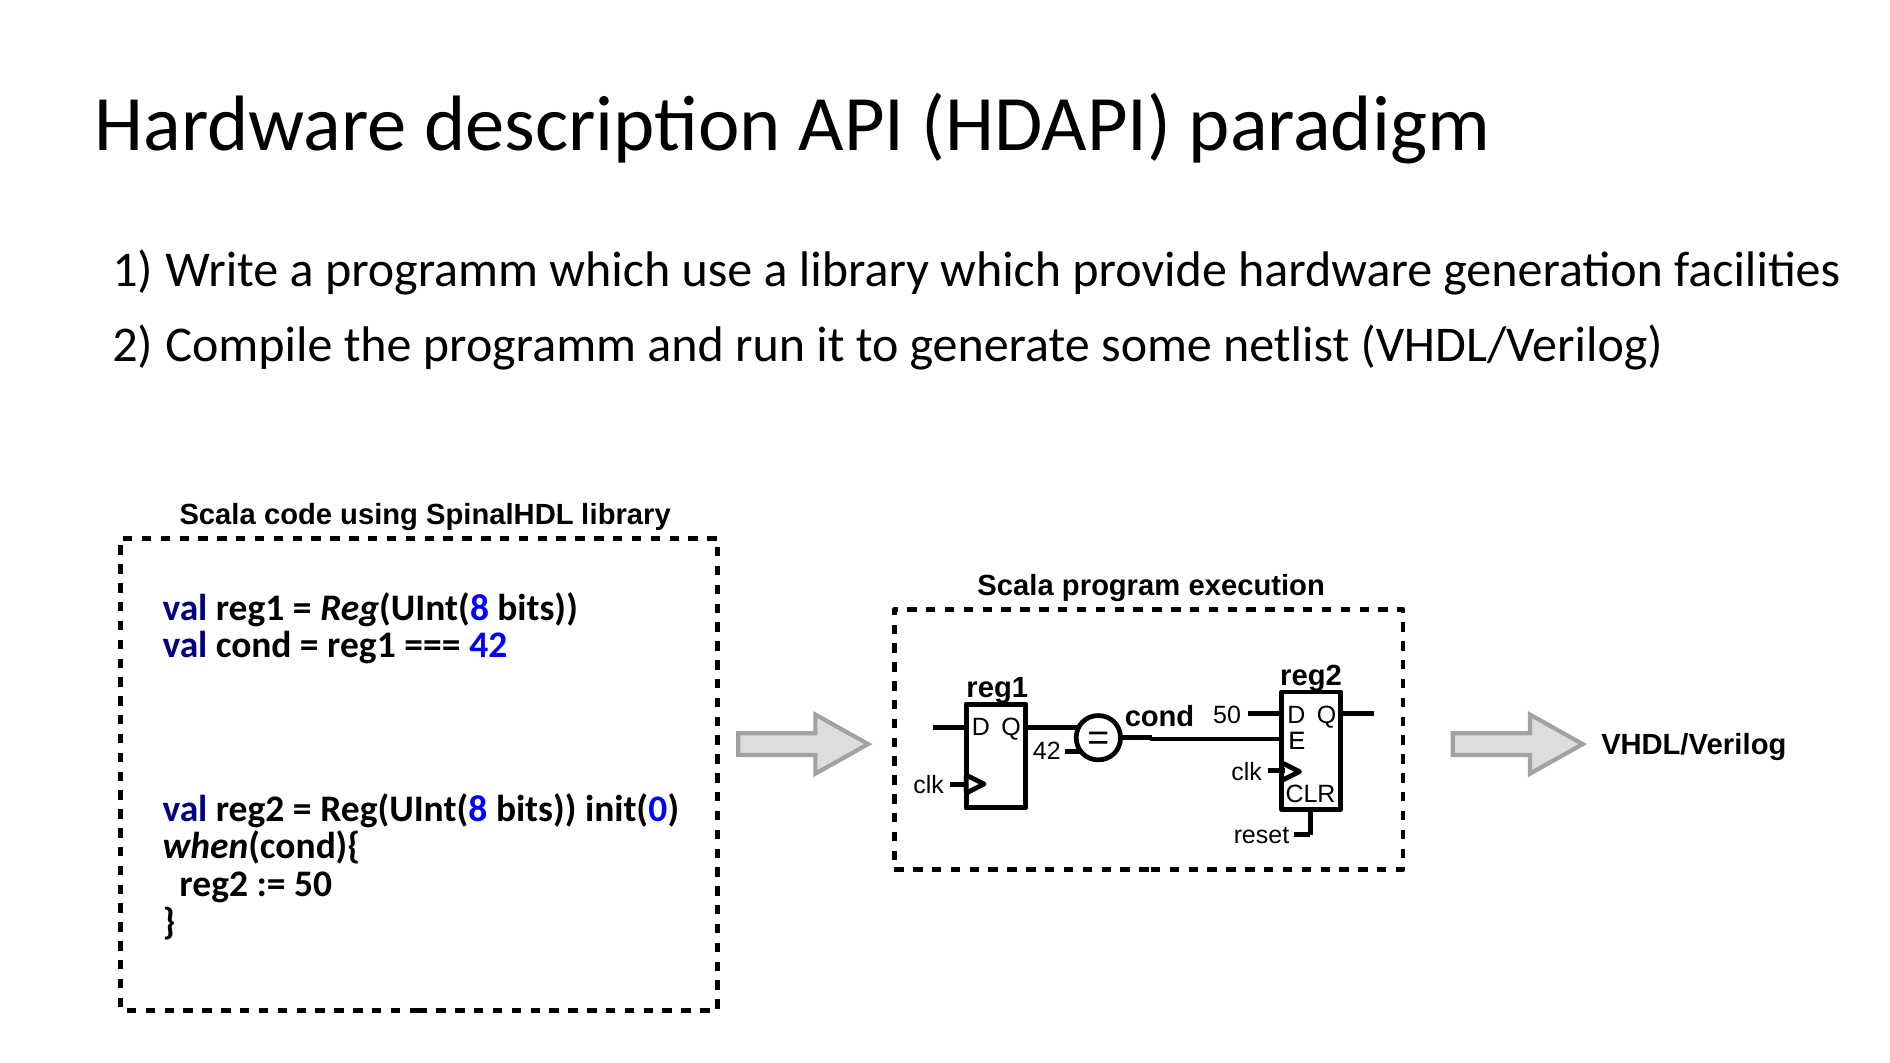

# Hardware description API (HDAPI) paradigm
Write a programm which use a library which provide hardware generation facilities
Compile the programm and run it to generate some netlist (VHDL/Verilog)
val reg1 = Reg(UInt(8 bits))
val cond = reg1 === 42
VHDL/Verilog
val reg2 = Reg(UInt(8 bits)) init(0)
when(cond){
 reg2 := 50
}